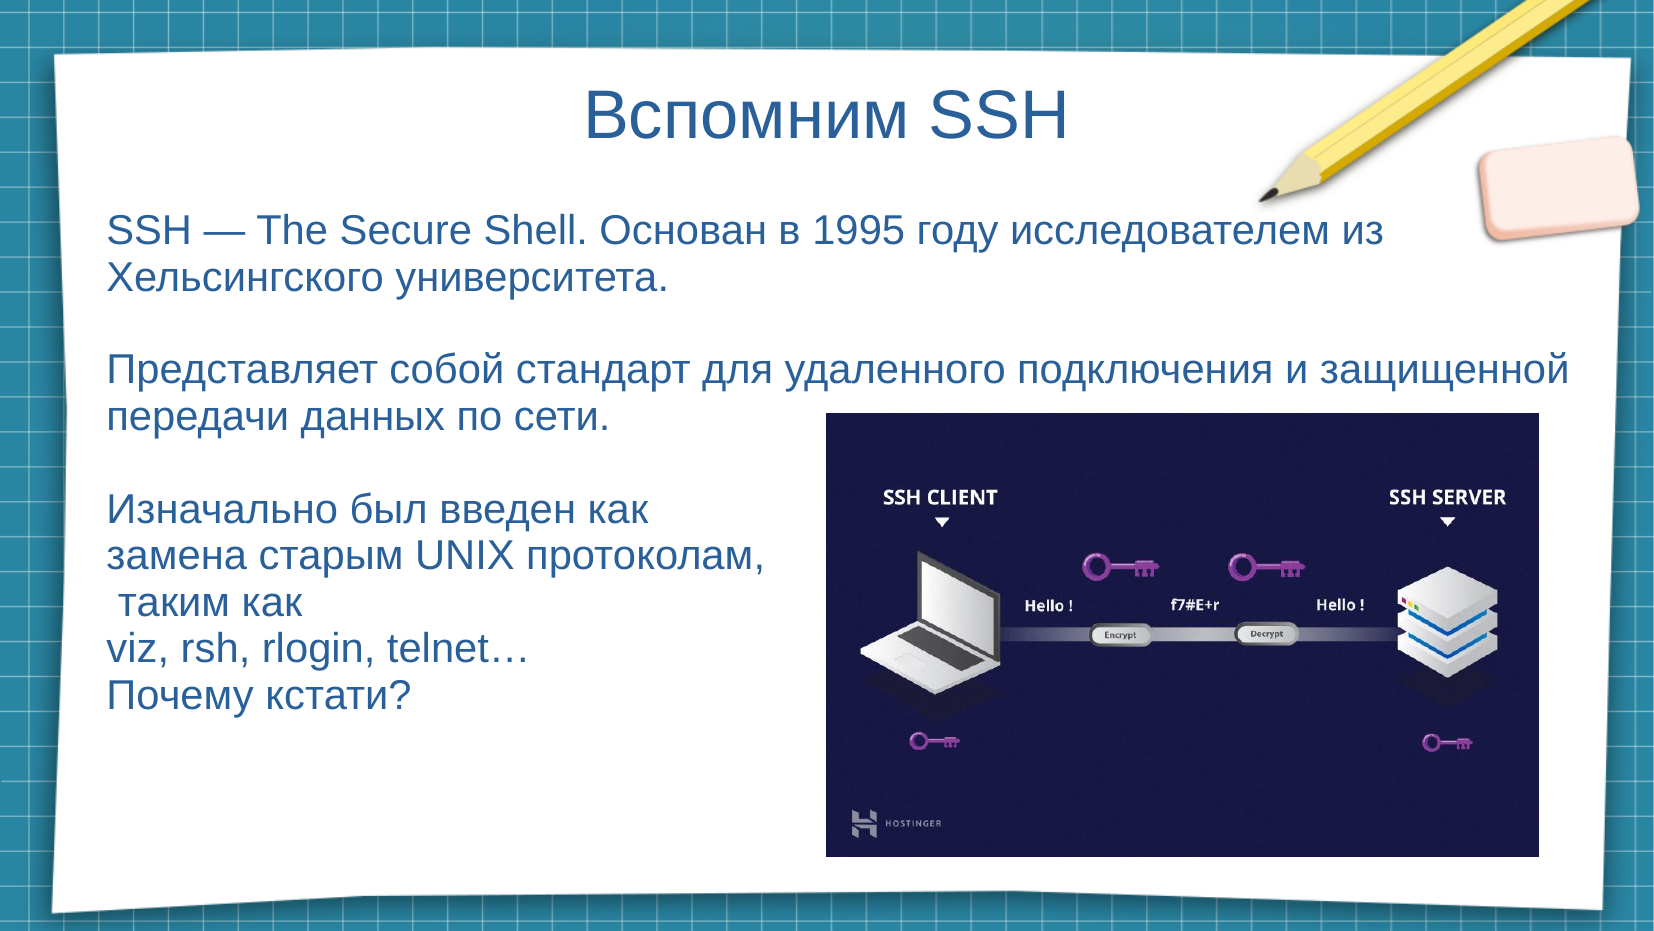

# Вспомним SSH
SSH — The Secure Shell. Основан в 1995 году исследователем из Хельсингского университета.
Представляет собой стандарт для удаленного подключения и защищенной передачи данных по сети.
Изначально был введен как
замена старым UNIX протоколам,
 таким как
viz, rsh, rlogin, telnet…
Почему кстати?